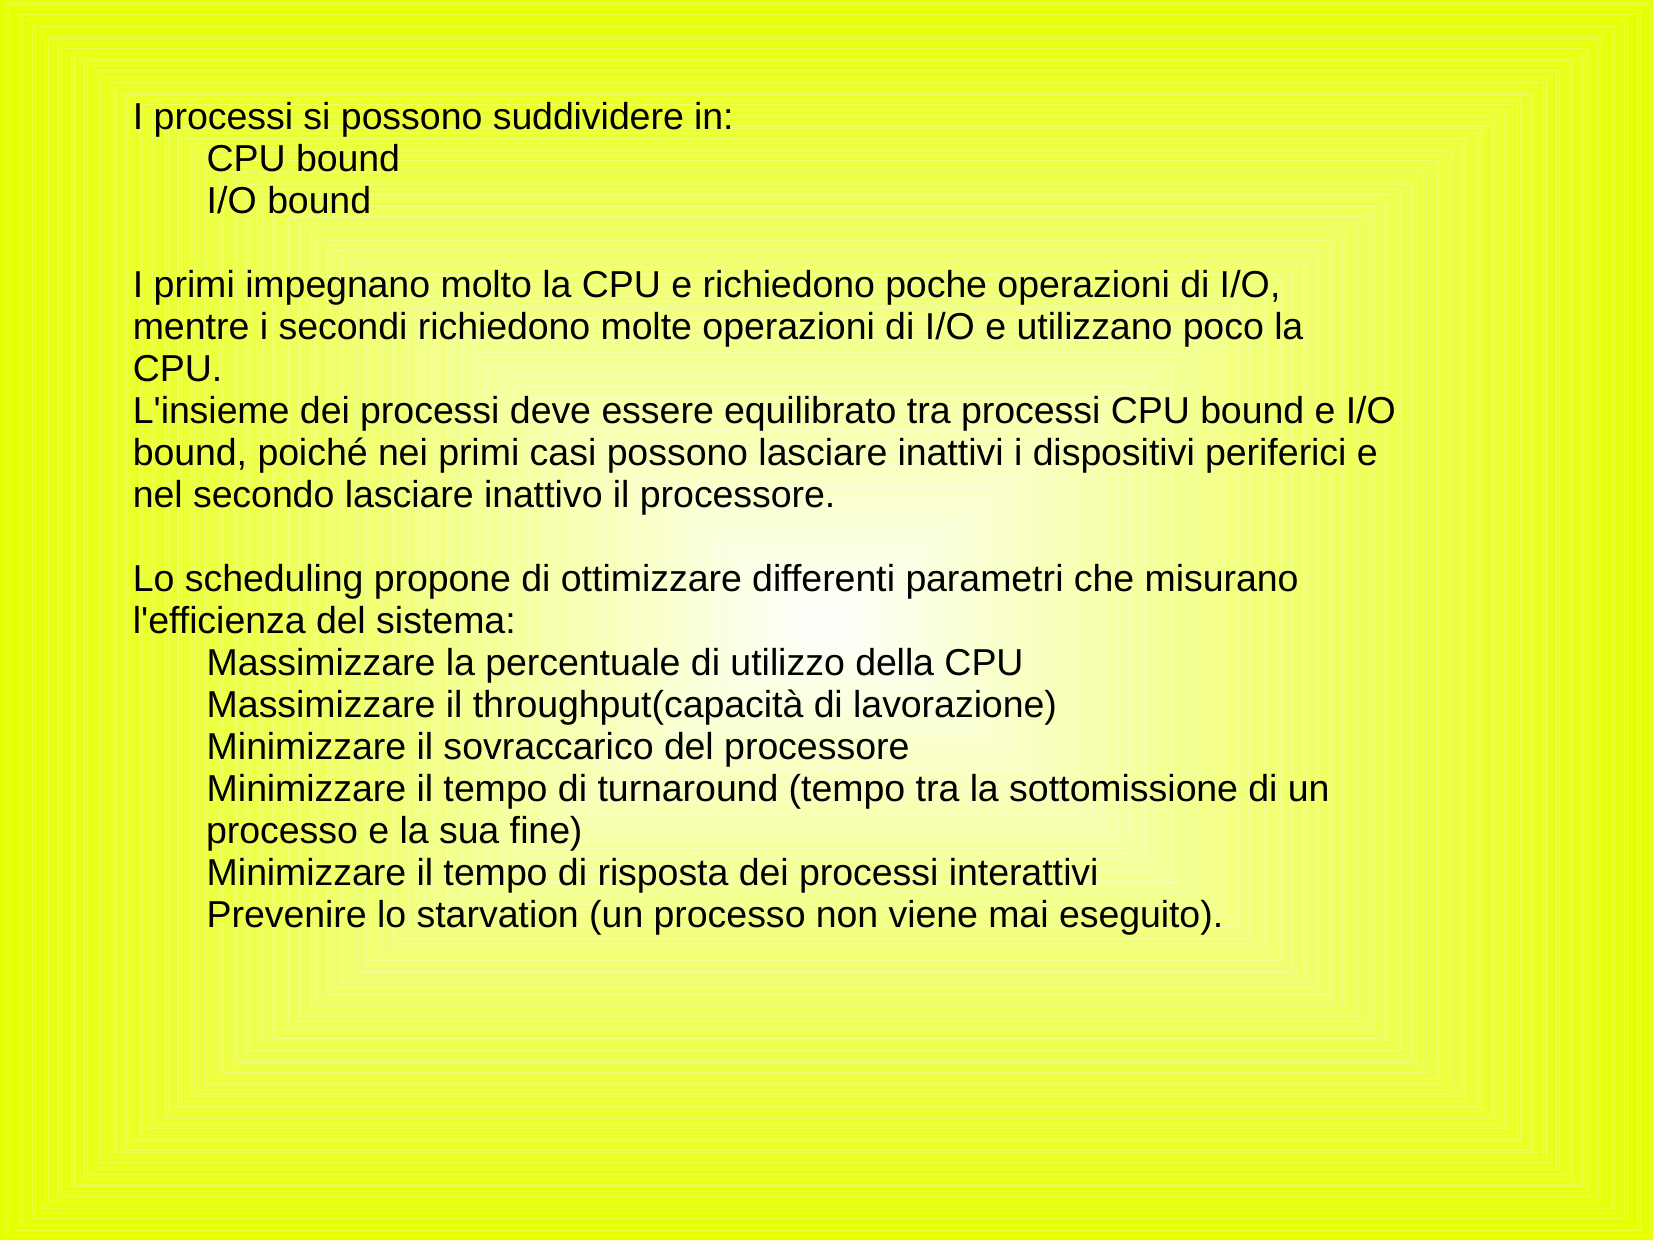

I processi si possono suddividere in:
	CPU bound
	I/O bound
I primi impegnano molto la CPU e richiedono poche operazioni di I/O, mentre i secondi richiedono molte operazioni di I/O e utilizzano poco la CPU.
L'insieme dei processi deve essere equilibrato tra processi CPU bound e I/O bound, poiché nei primi casi possono lasciare inattivi i dispositivi periferici e nel secondo lasciare inattivo il processore.
Lo scheduling propone di ottimizzare differenti parametri che misurano l'efficienza del sistema:
	Massimizzare la percentuale di utilizzo della CPU
	Massimizzare il throughput(capacità di lavorazione)
	Minimizzare il sovraccarico del processore
	Minimizzare il tempo di turnaround (tempo tra la sottomissione di un processo e la sua fine)
	Minimizzare il tempo di risposta dei processi interattivi
	Prevenire lo starvation (un processo non viene mai eseguito).